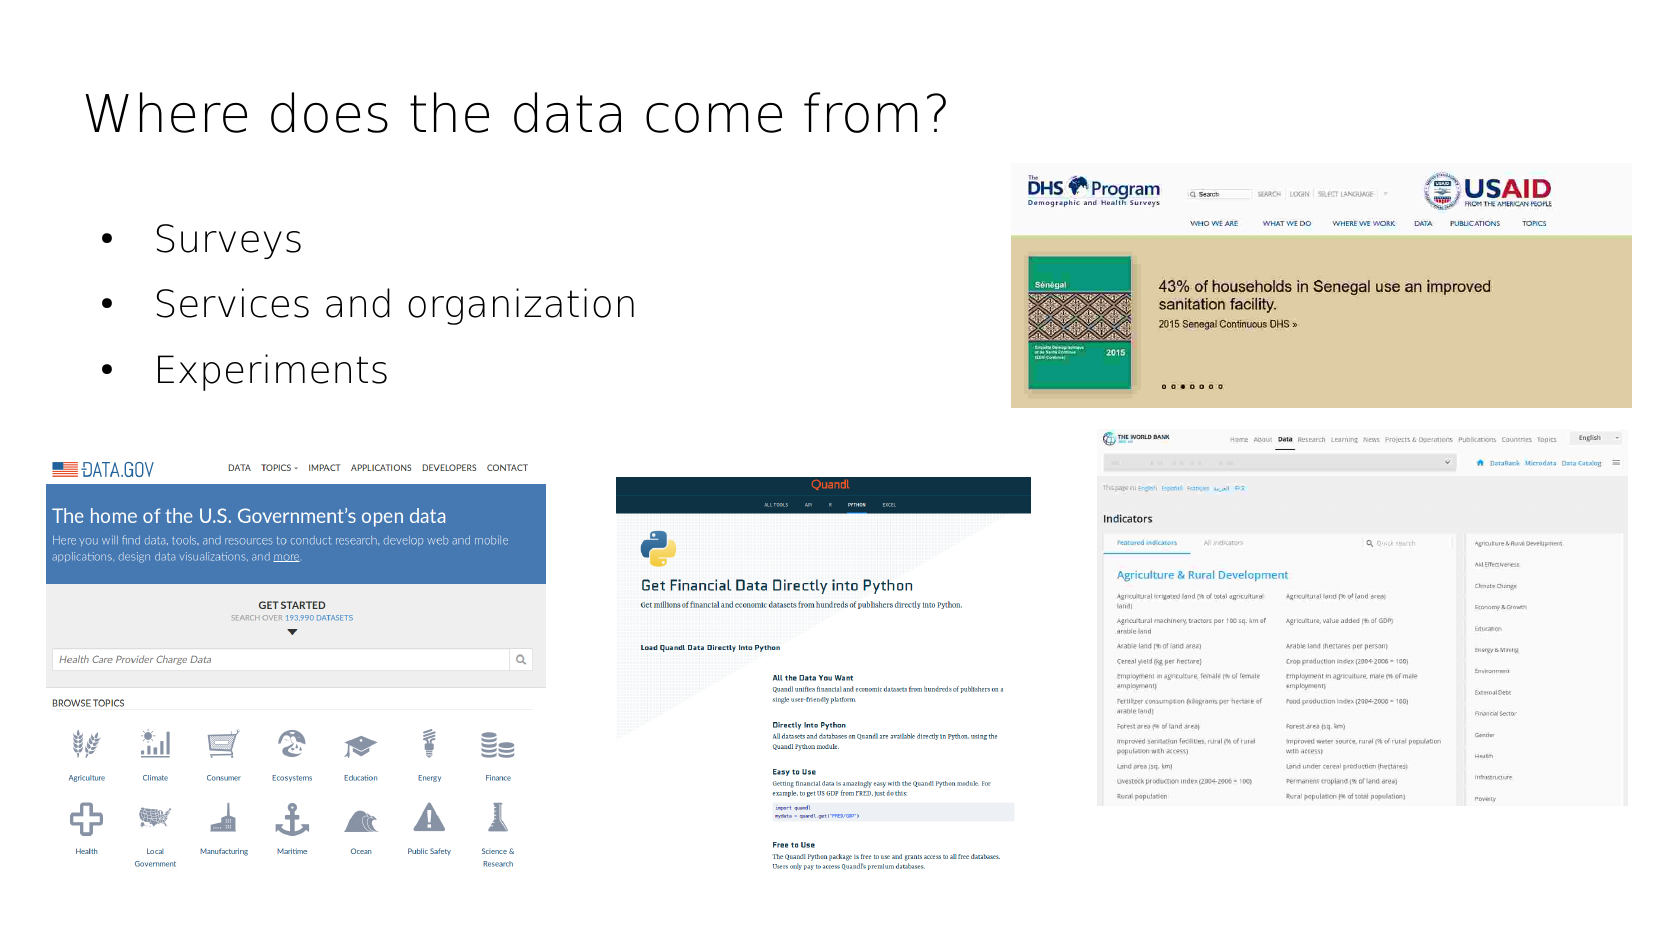

# Where does the data come from?
Surveys
Services and organization
Experiments